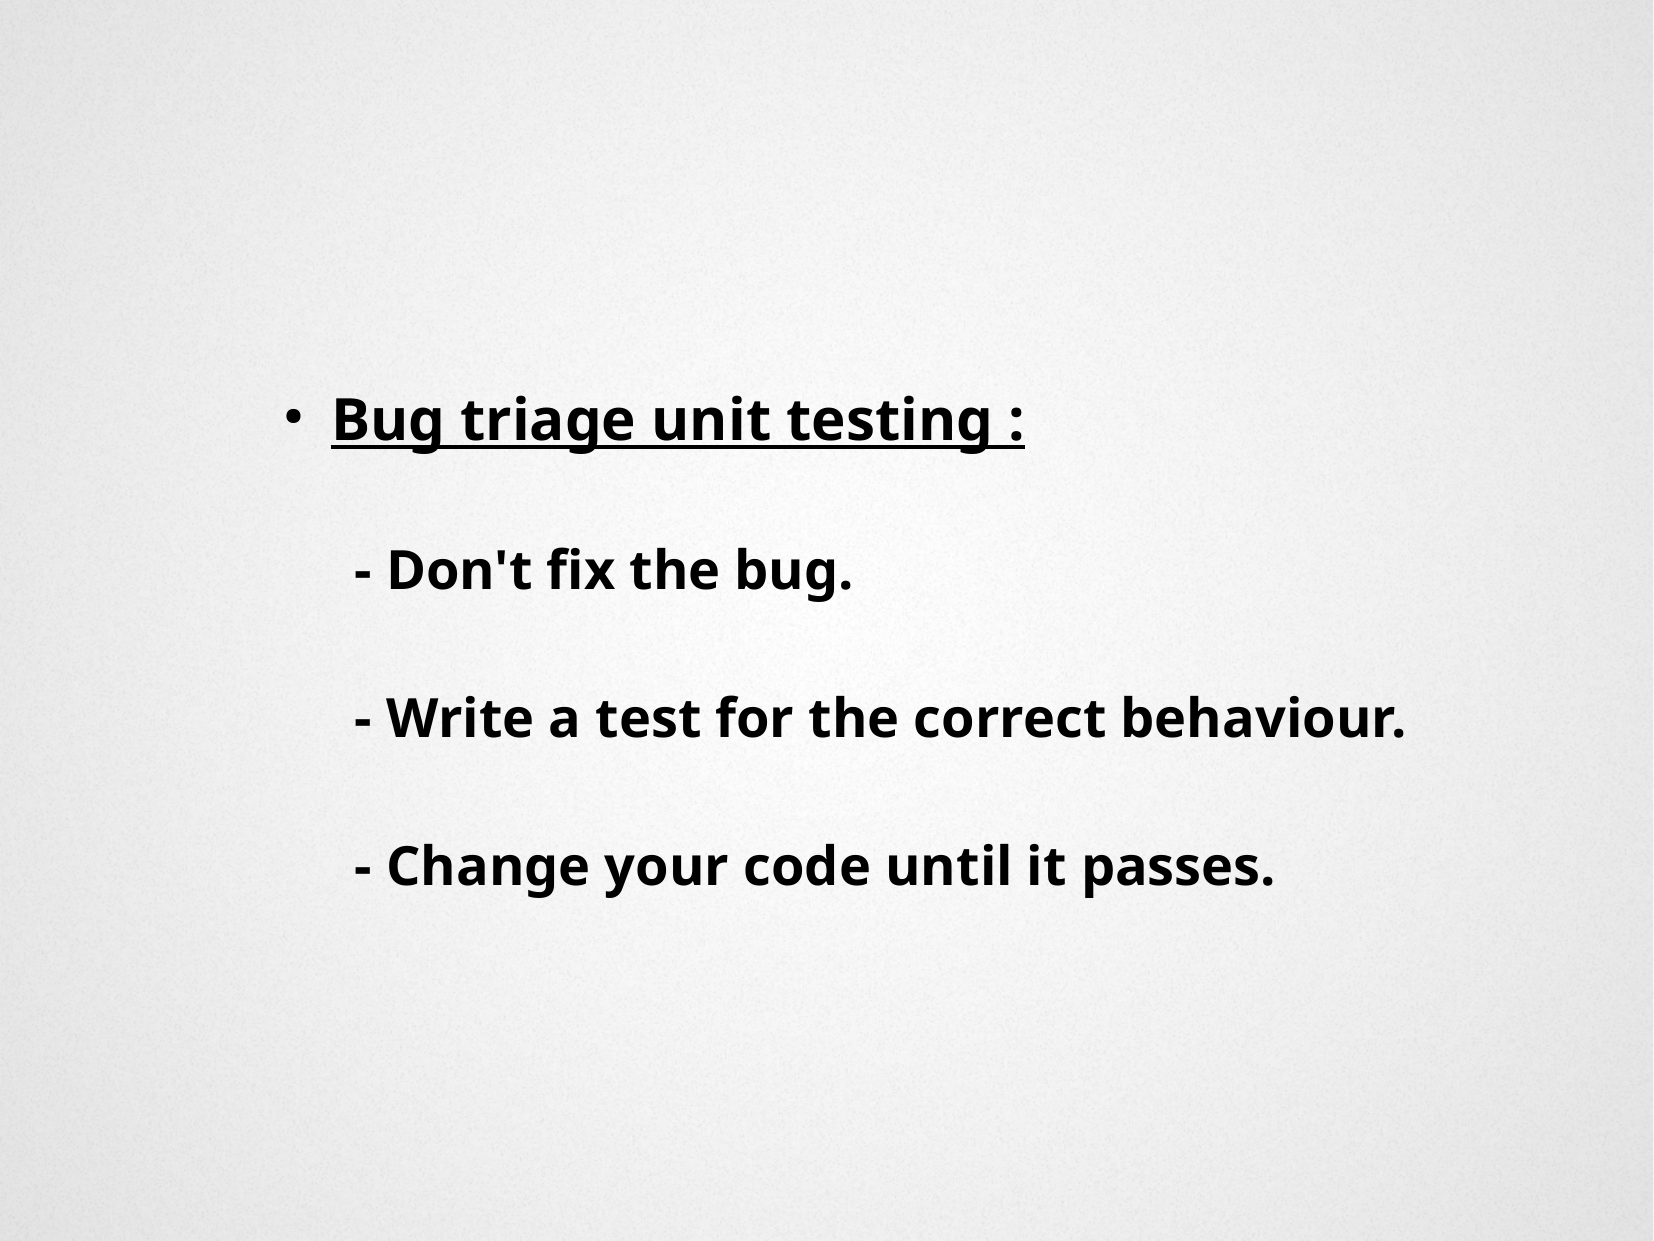

Bug triage unit testing :
- Don't fix the bug.
- Write a test for the correct behaviour.
- Change your code until it passes.